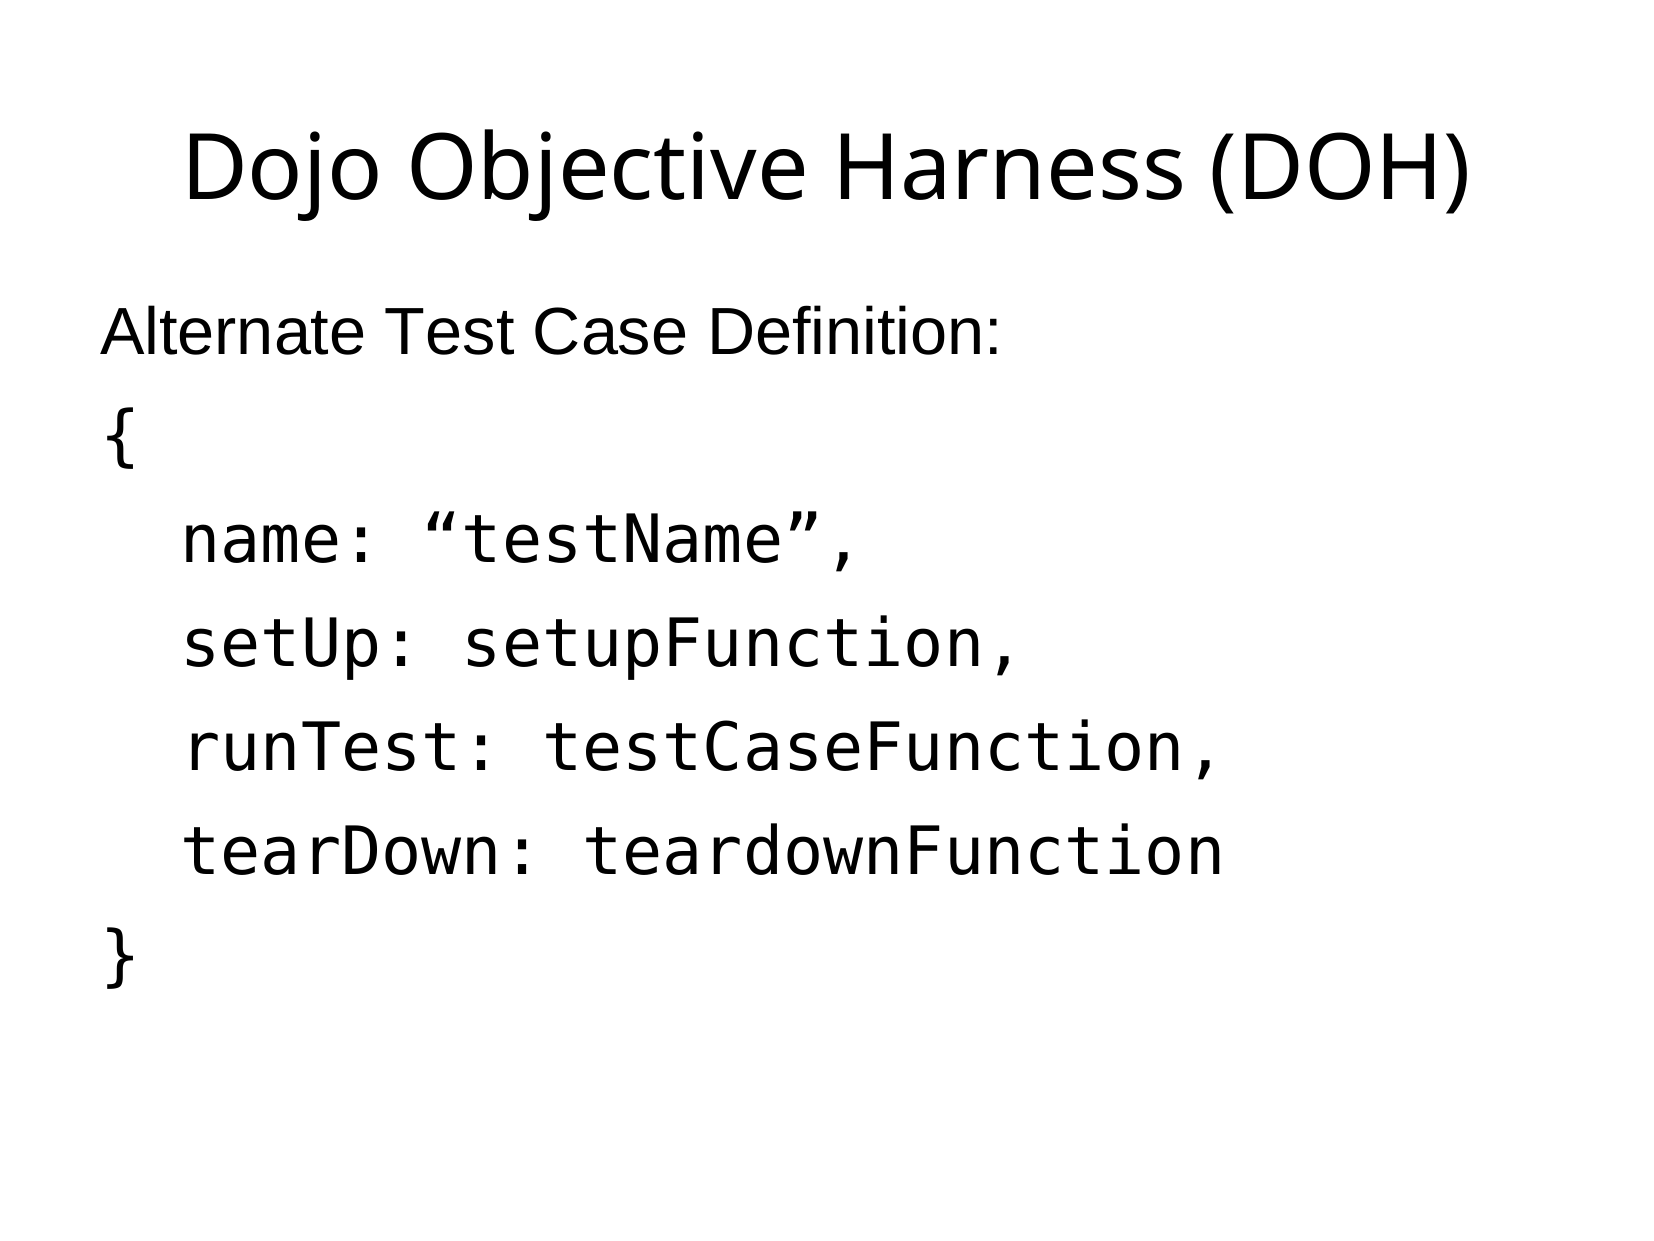

# Dojo Objective Harness (DOH)
Alternate Test Case Definition:
{
 name: “testName”,
 setUp: setupFunction,
 runTest: testCaseFunction,
 tearDown: teardownFunction
}